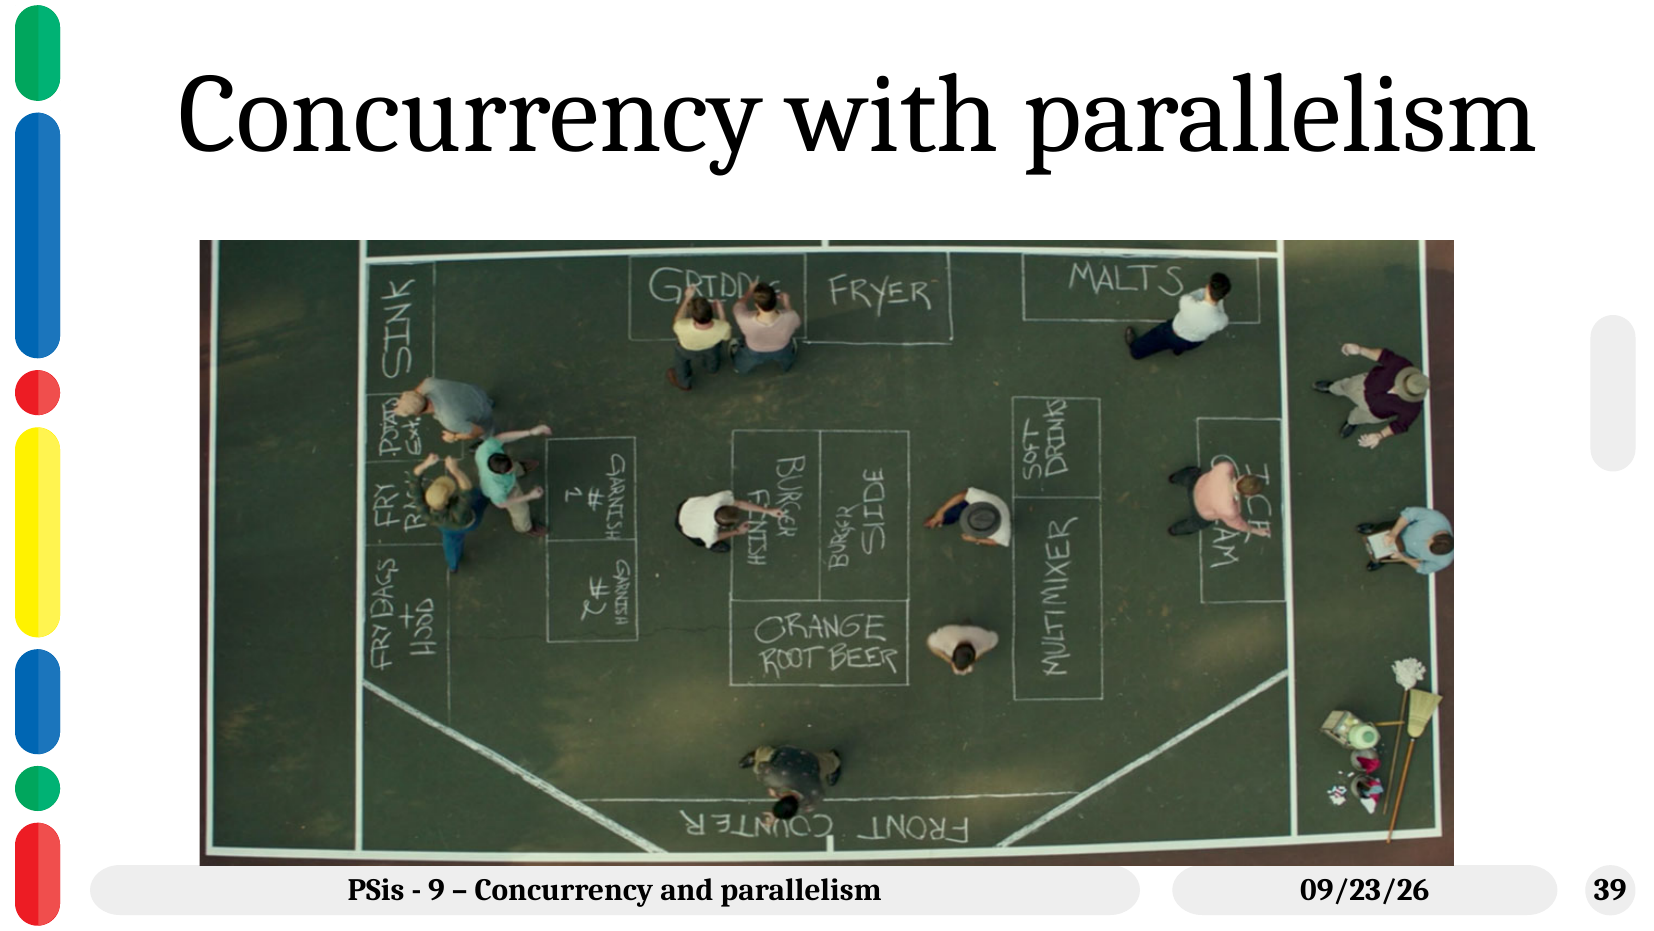

# Concurrency with parallelism
PSis - 9 – Concurrency and parallelism
39